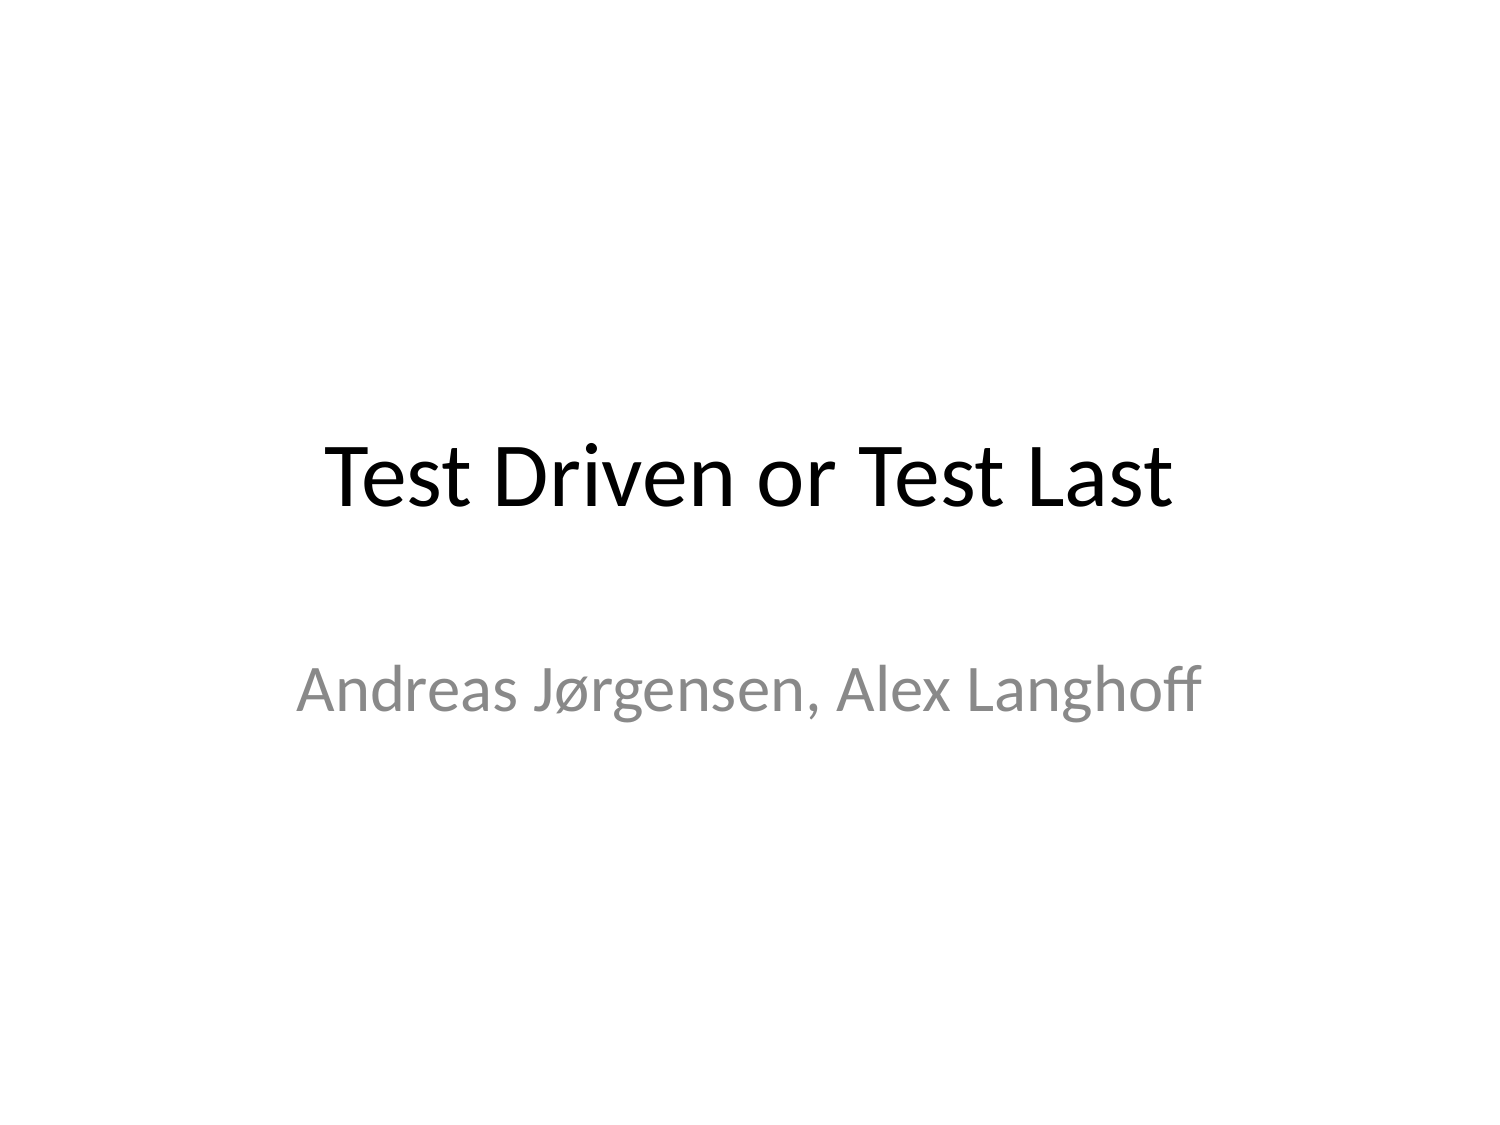

# Test Driven or Test Last
Andreas Jørgensen, Alex Langhoff